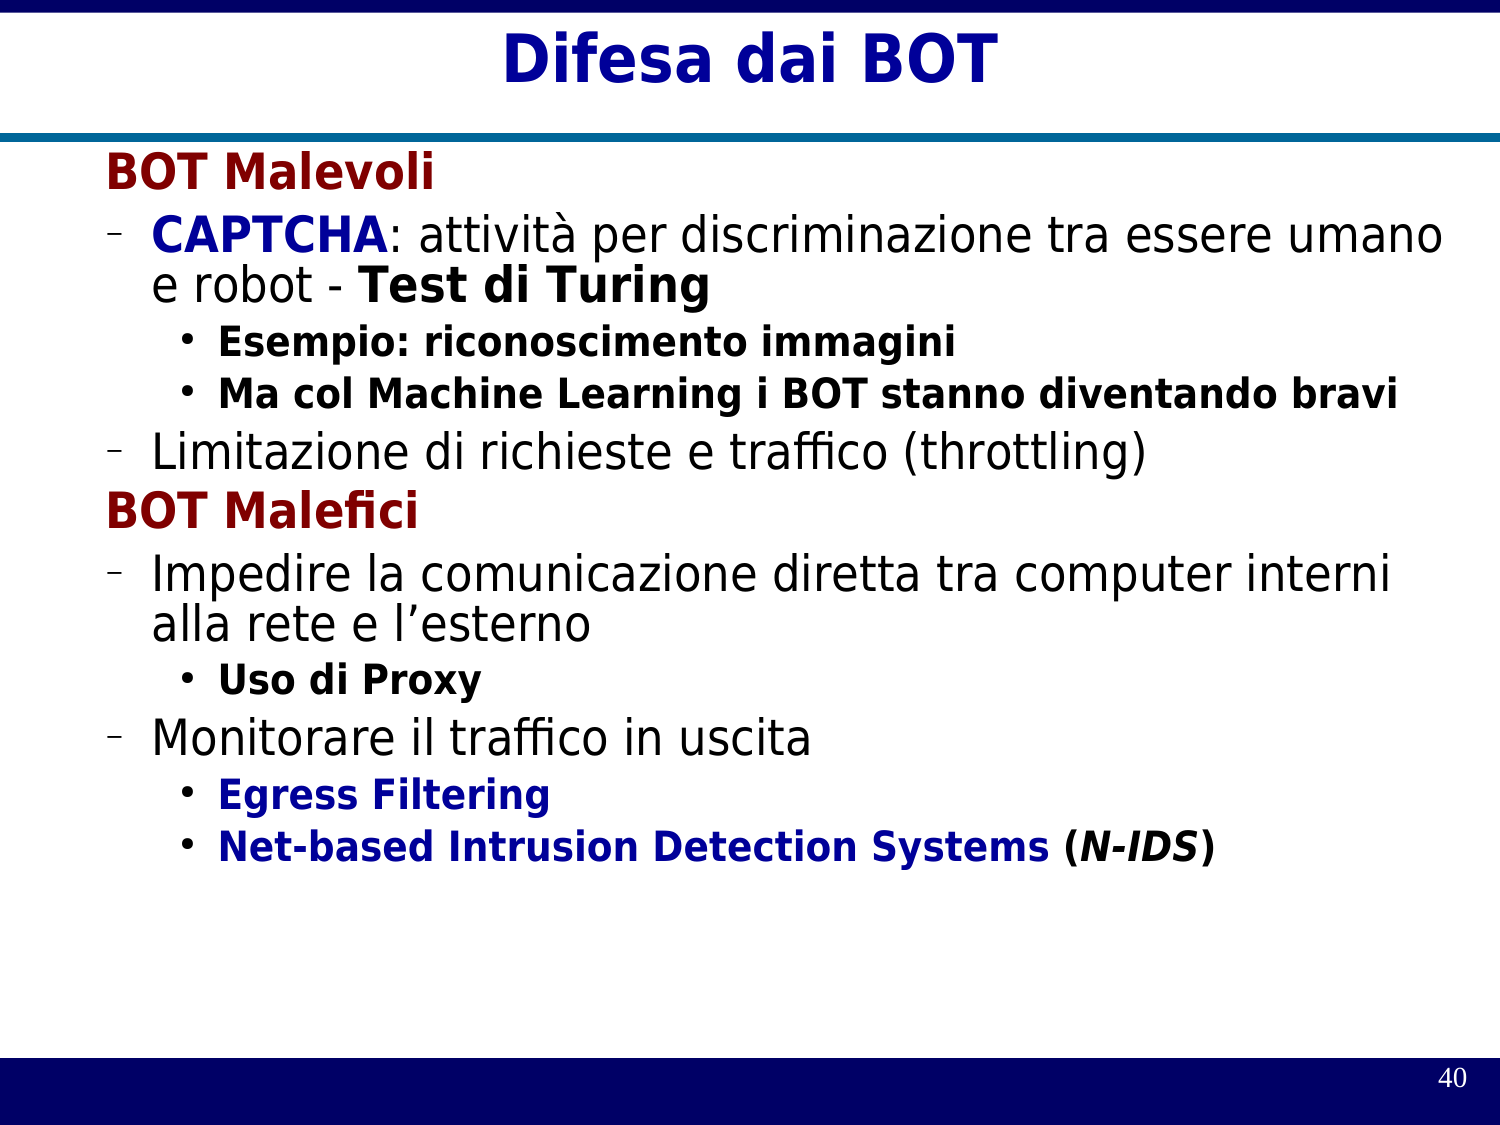

# Difesa dai BOT
BOT Malevoli
CAPTCHA: attività per discriminazione tra essere umano e robot - Test di Turing
Esempio: riconoscimento immagini
Ma col Machine Learning i BOT stanno diventando bravi
Limitazione di richieste e traffico (throttling)
BOT Malefici
Impedire la comunicazione diretta tra computer interni alla rete e l’esterno
Uso di Proxy
Monitorare il traffico in uscita
Egress Filtering
Net-based Intrusion Detection Systems (N-IDS)